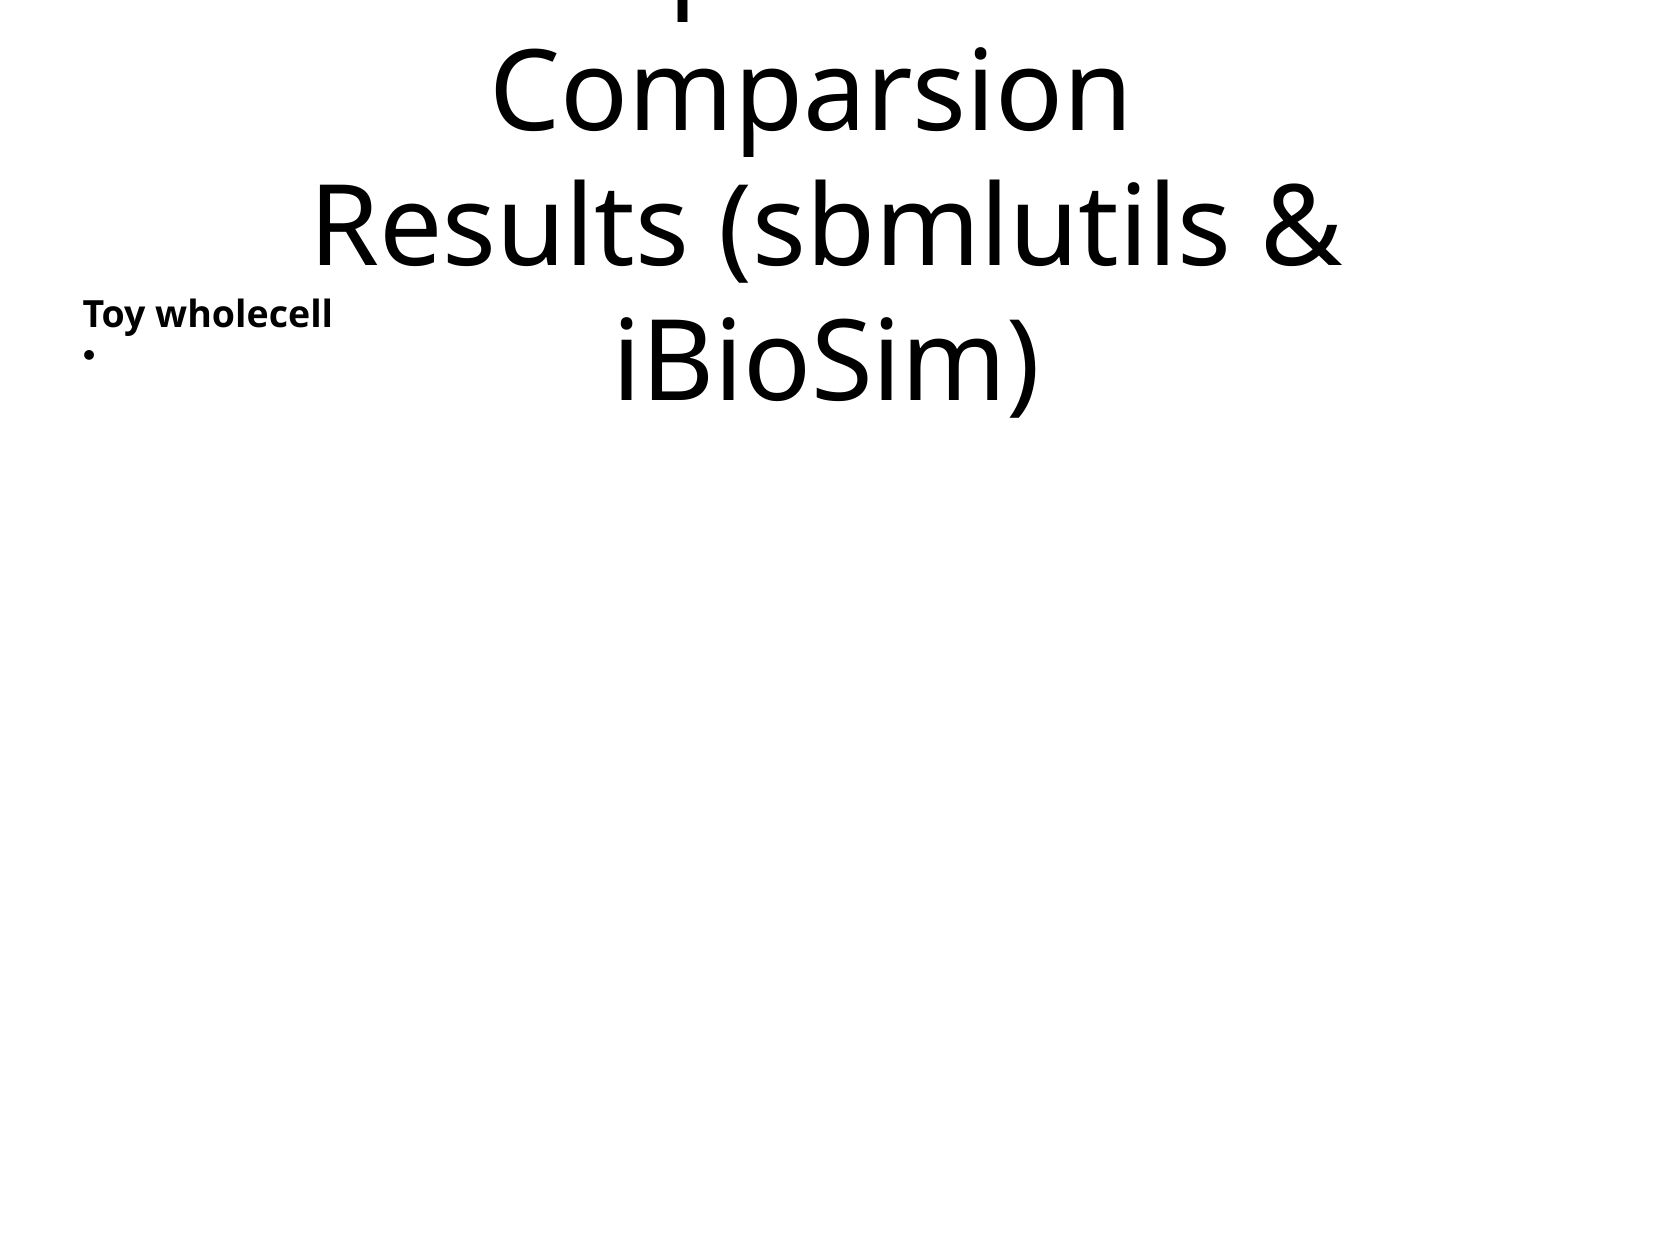

Example Models: Comparsion
Results (sbmlutils & iBioSim)
Toy wholecell